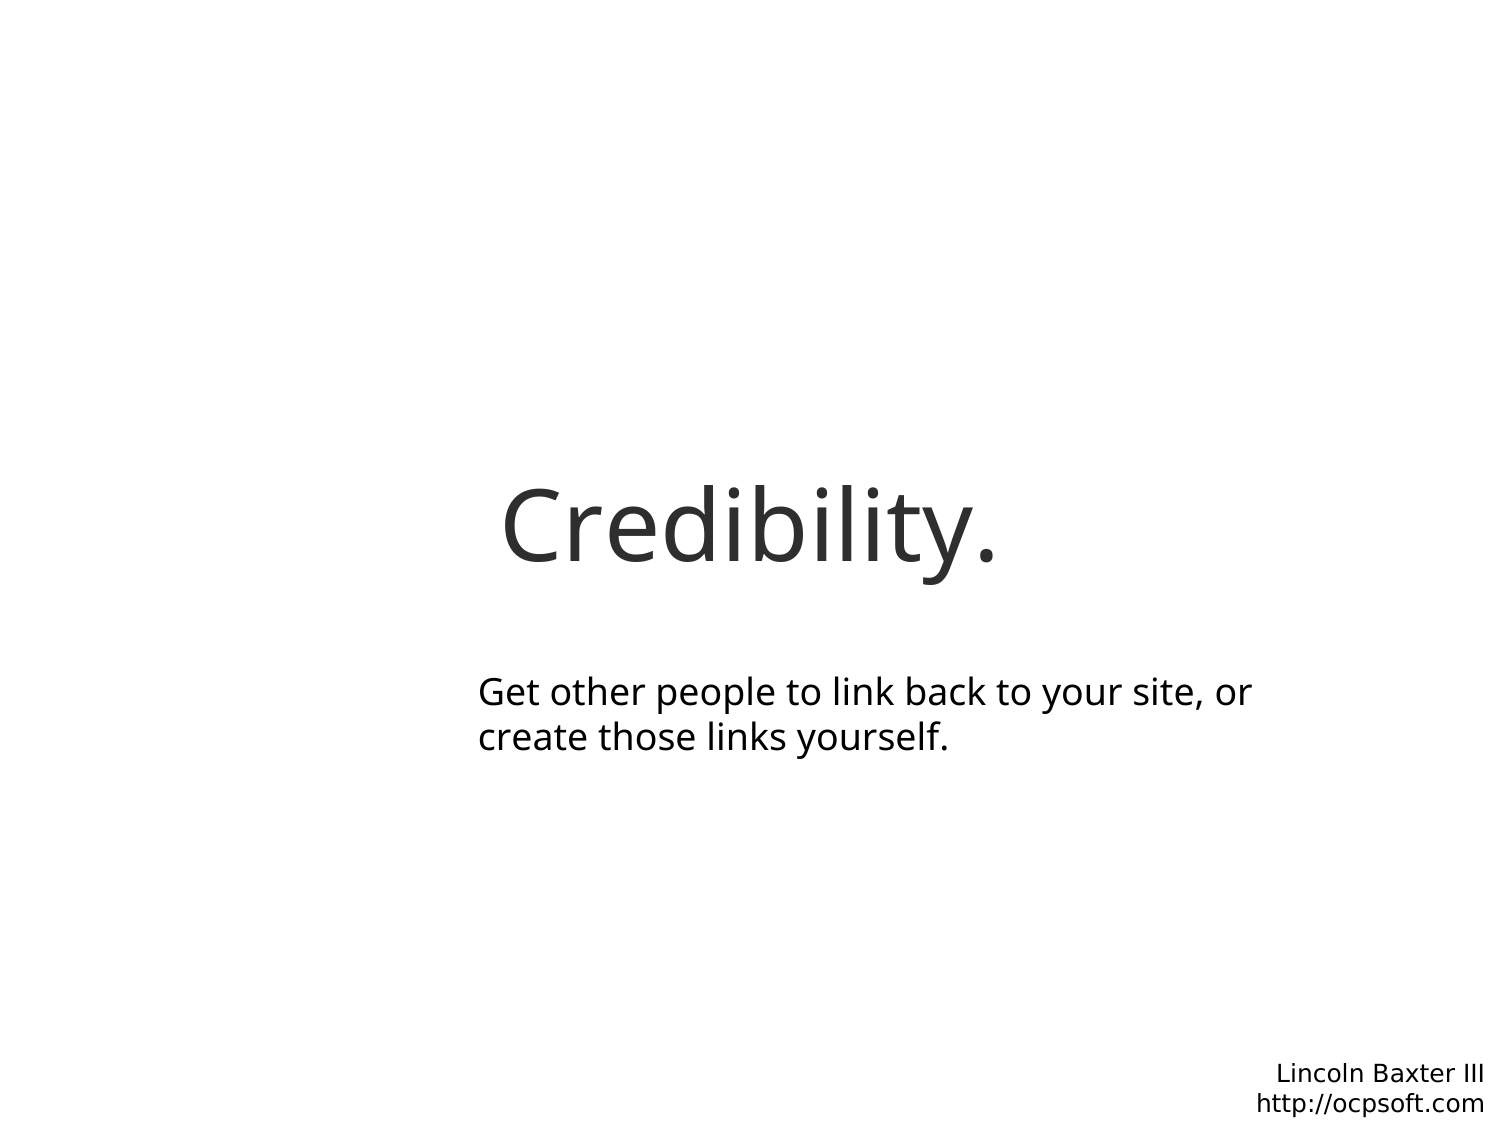

# Credibility.
Get other people to link back to your site, or
create those links yourself.